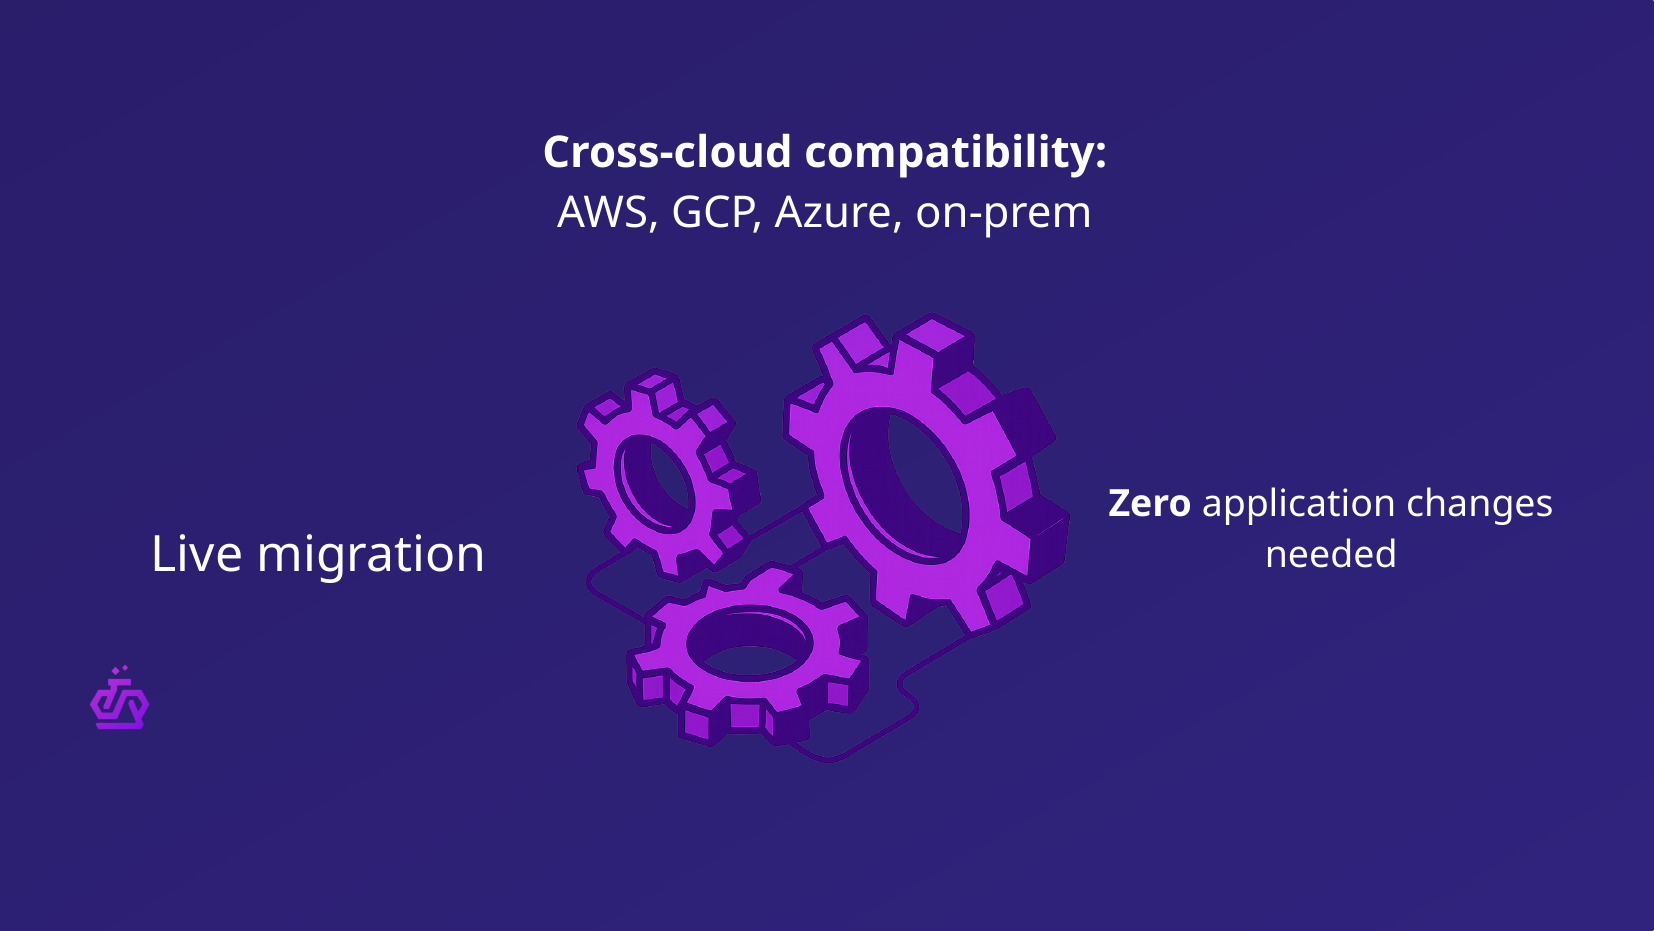

Cross-cloud compatibility: AWS, GCP, Azure, on-prem
Zero application changes needed
Live migration